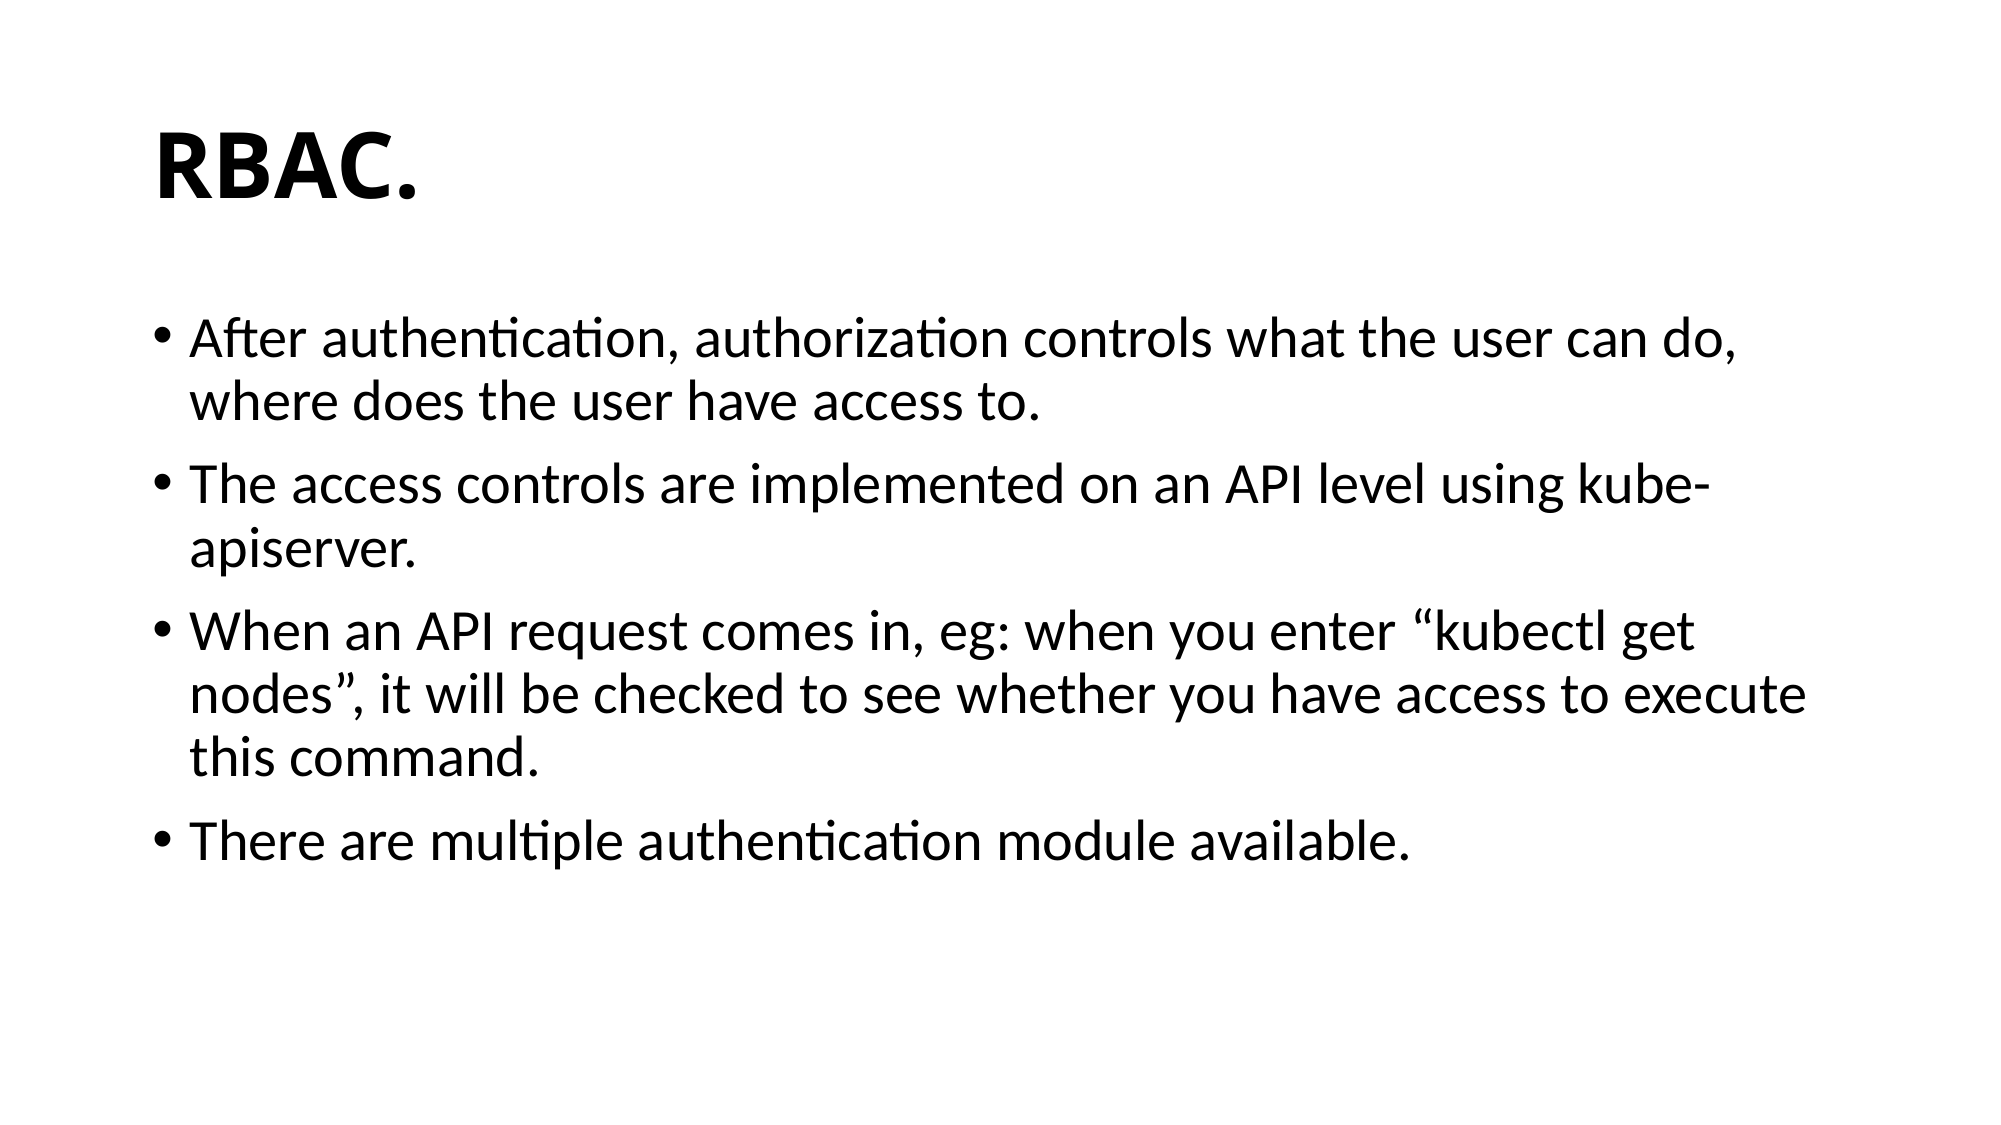

# RBAC.
After authentication, authorization controls what the user can do, where does the user have access to.
The access controls are implemented on an API level using kube-apiserver.
When an API request comes in, eg: when you enter “kubectl get nodes”, it will be checked to see whether you have access to execute this command.
There are multiple authentication module available.